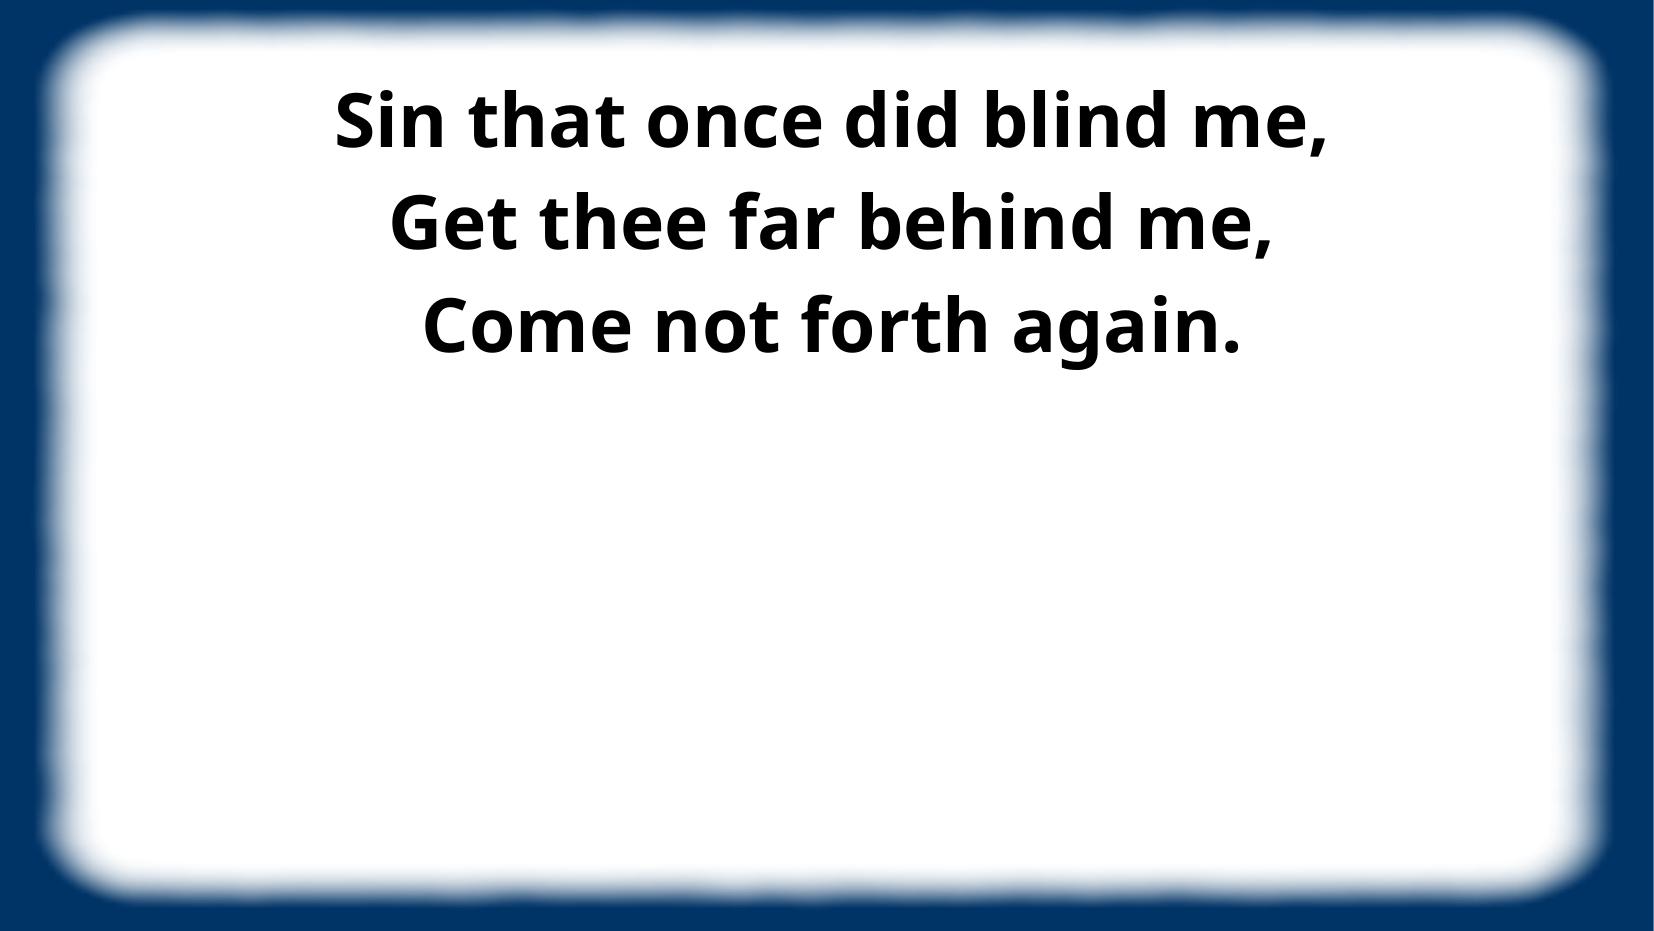

Sin that once did blind me,
Get thee far behind me,
Come not forth again.